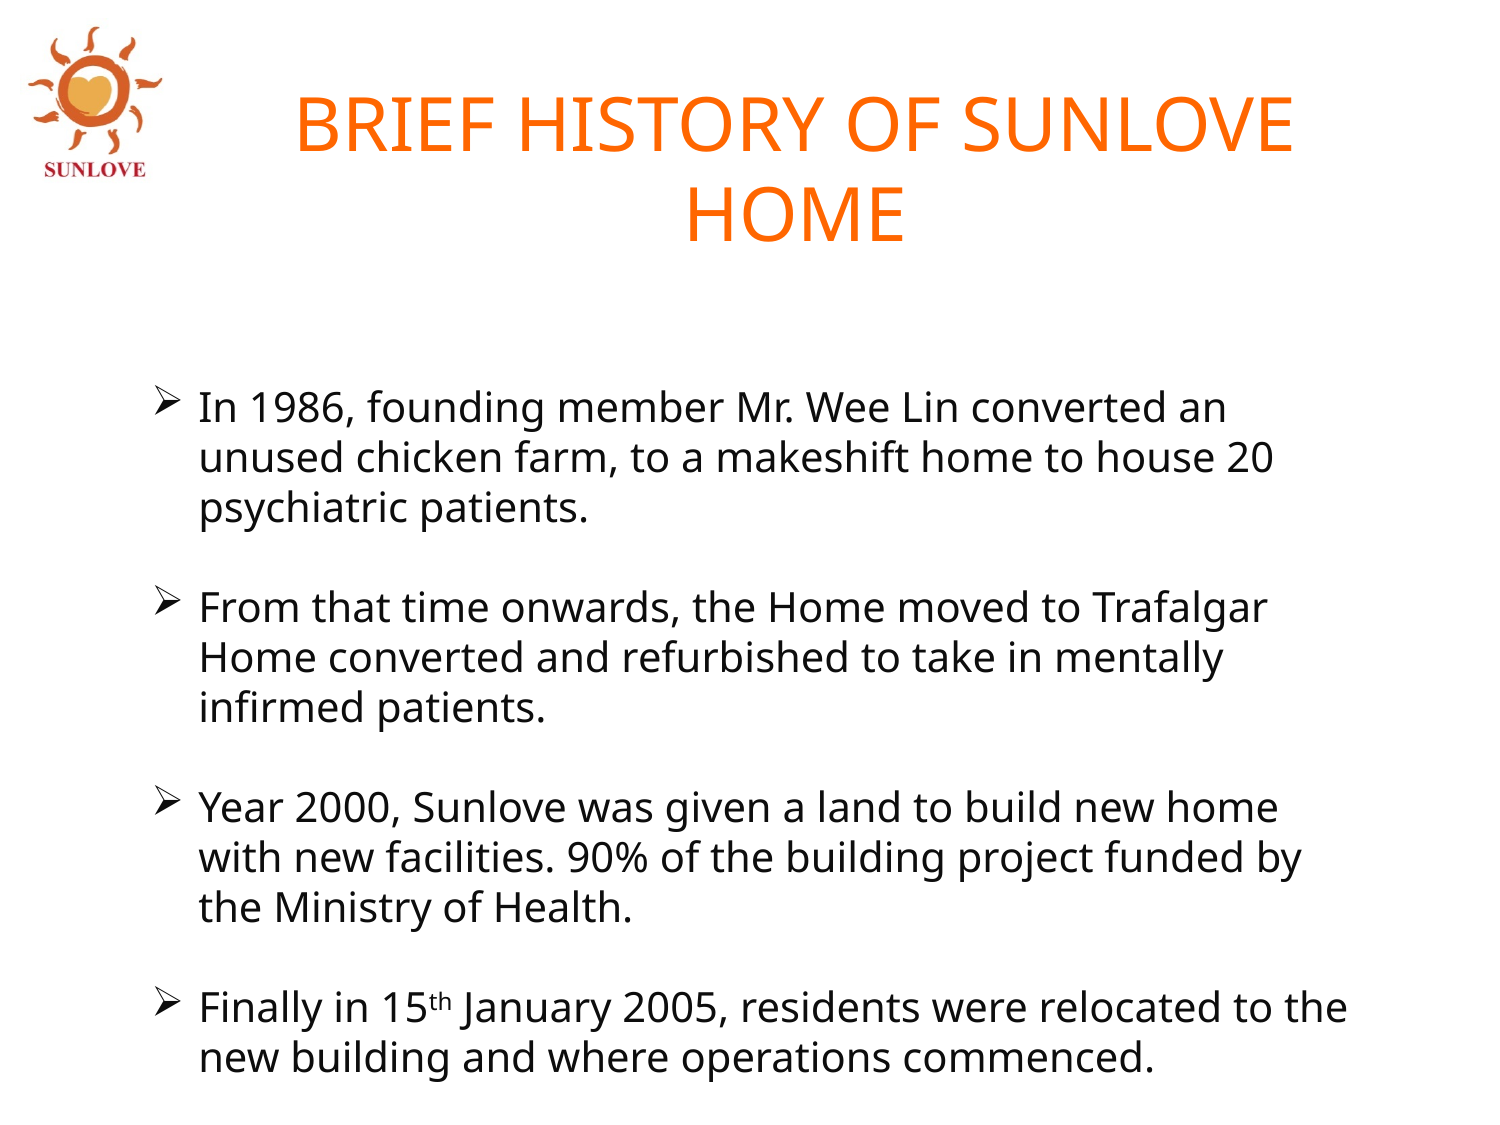

# BRIEF HISTORY OF SUNLOVE HOME
In 1986, founding member Mr. Wee Lin converted an unused chicken farm, to a makeshift home to house 20 psychiatric patients.
From that time onwards, the Home moved to Trafalgar Home converted and refurbished to take in mentally infirmed patients.
Year 2000, Sunlove was given a land to build new home with new facilities. 90% of the building project funded by the Ministry of Health.
Finally in 15th January 2005, residents were relocated to the new building and where operations commenced.